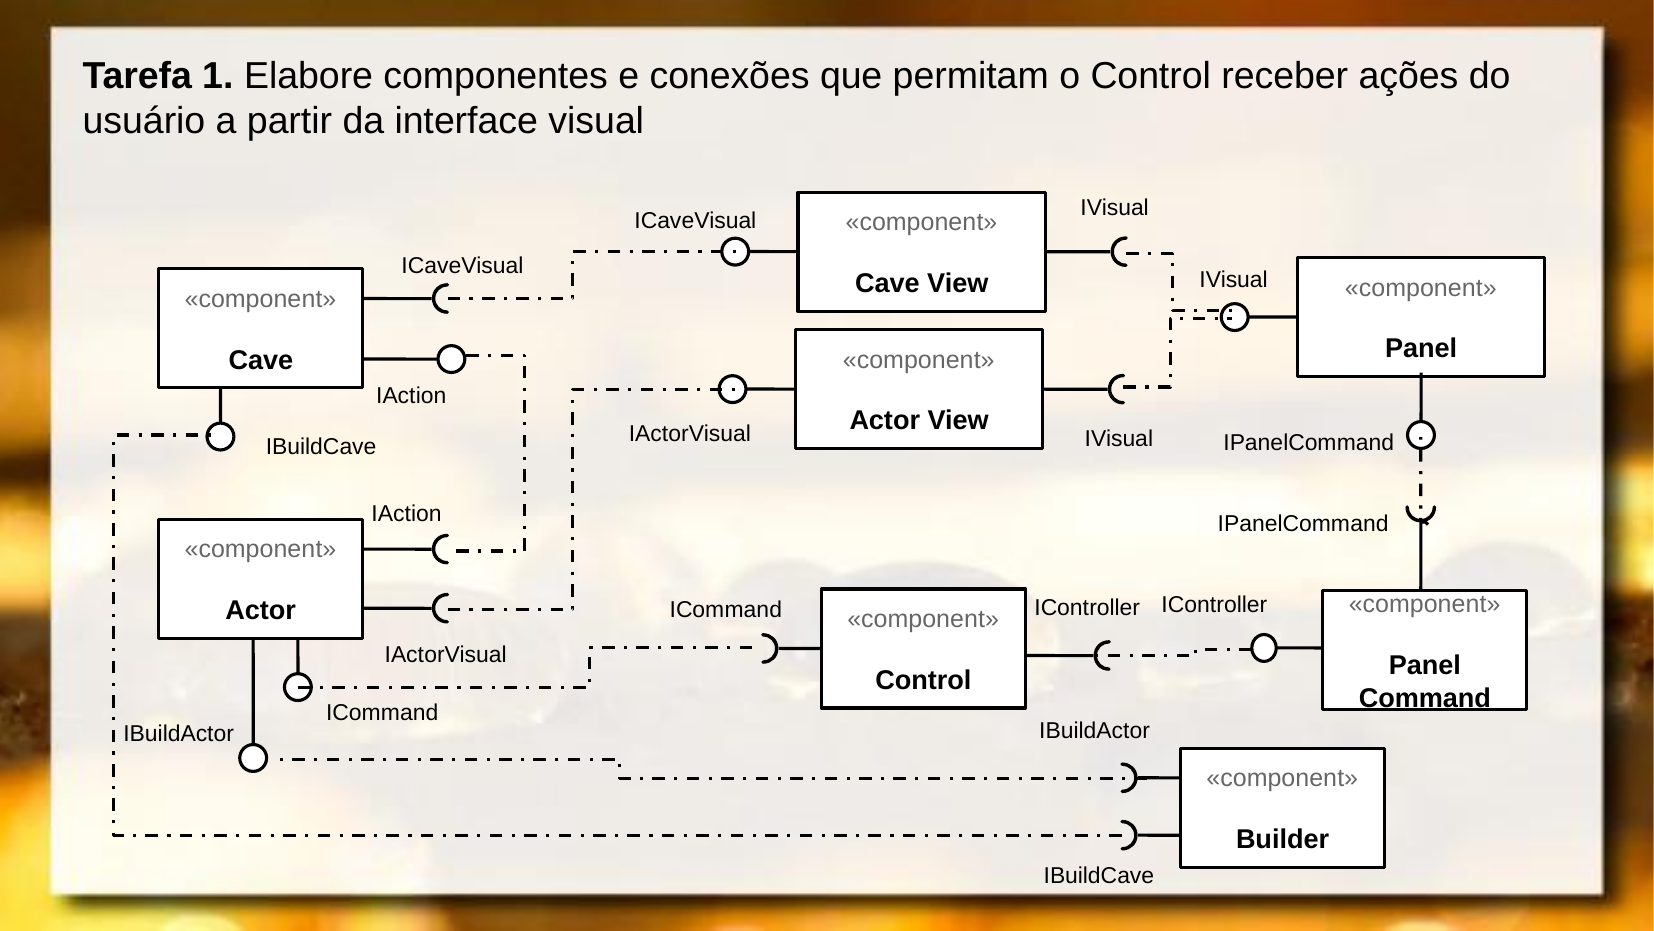

# Tarefa 1. Elabore componentes e conexões que permitam o Control receber ações do usuário a partir da interface visual
IVisual
«component»
Cave View
ICaveVisual
ICaveVisual
IVisual
«component»
Panel
«component»
Cave
«component»
Actor View
IAction
IActorVisual
IVisual
IPanelCommand
IBuildCave
IAction
IPanelCommand
«component»
Actor
IController
IController
ICommand
«component»
Control
«component»
Panel Command
IActorVisual
ICommand
IBuildActor
IBuildActor
«component»
Builder
IBuildCave